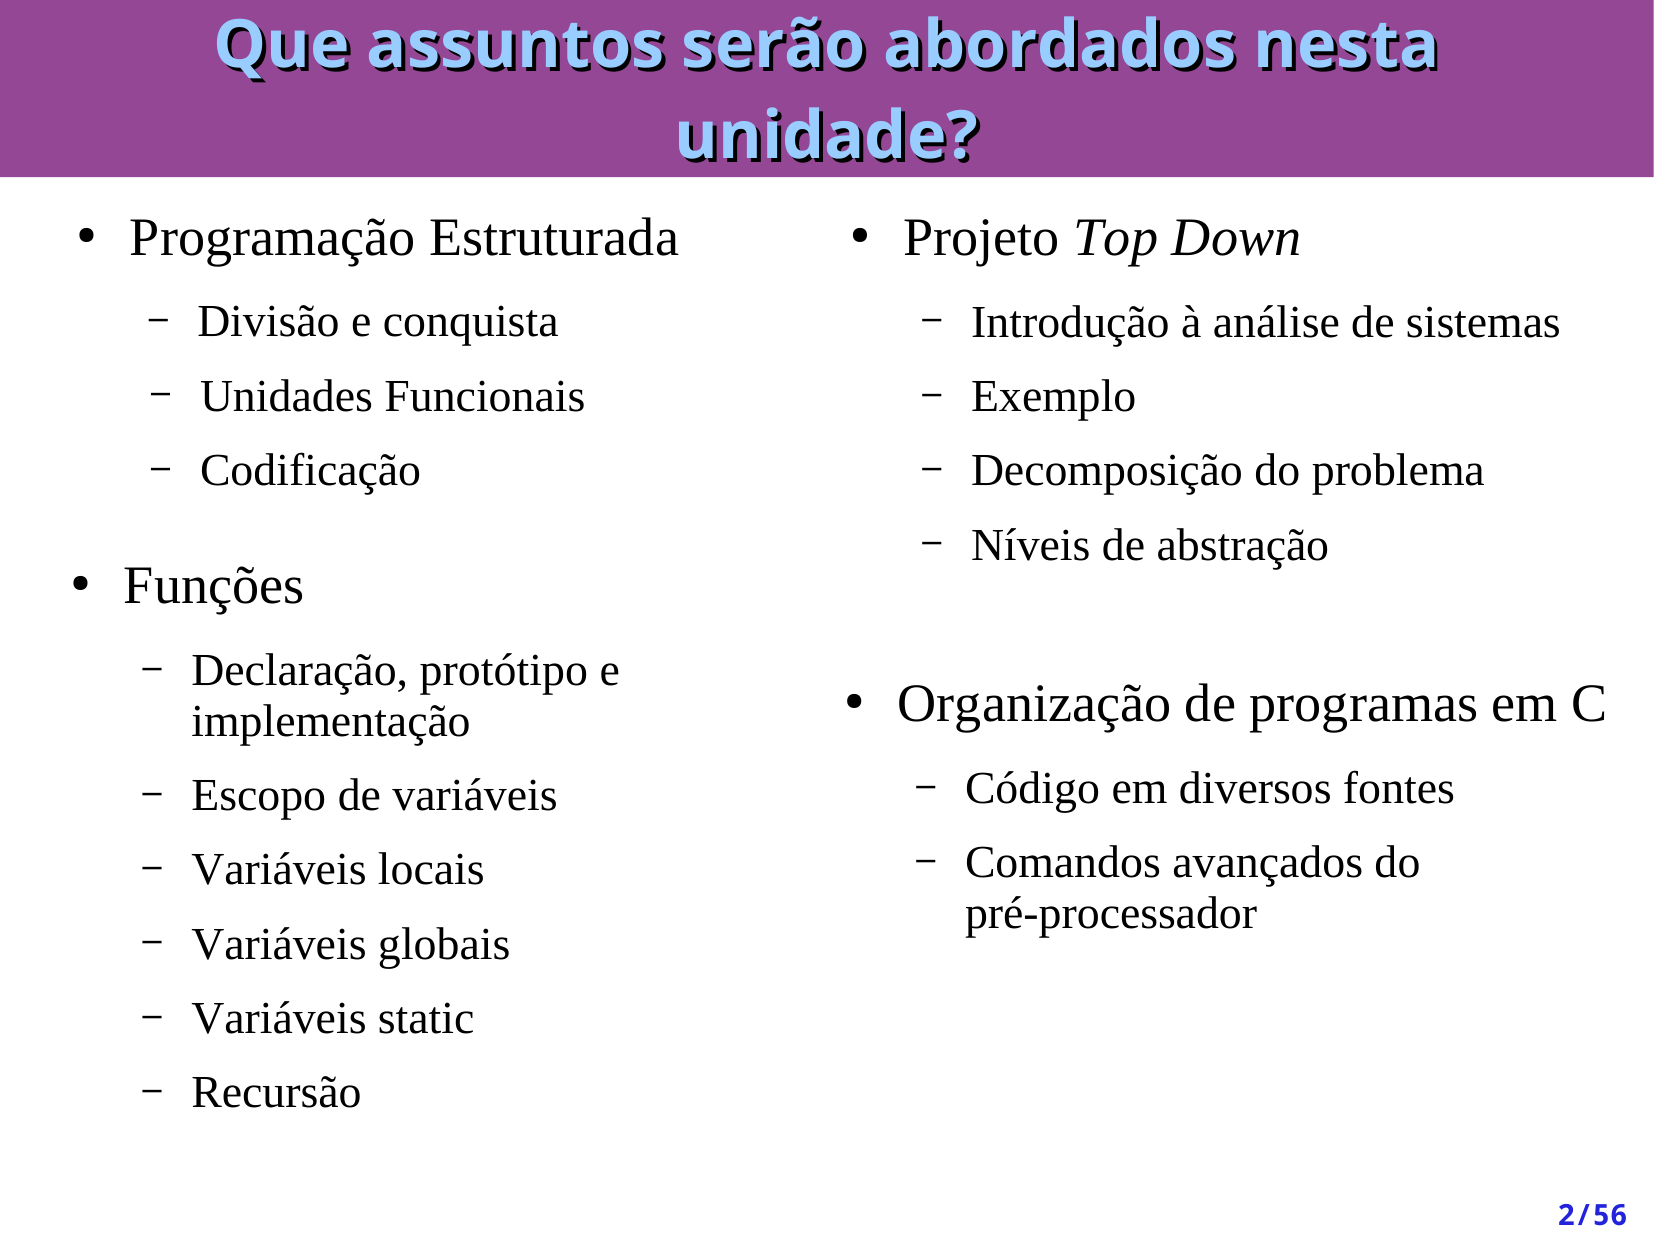

# Que assuntos serão abordados nesta unidade?
Programação Estruturada
Divisão e conquista
Unidades Funcionais
Codificação
Projeto Top Down
Introdução à análise de sistemas
Exemplo
Decomposição do problema
Níveis de abstração
Funções
Declaração, protótipo e implementação
Escopo de variáveis
Variáveis locais
Variáveis globais
Variáveis static
Recursão
Organização de programas em C
Código em diversos fontes
Comandos avançados do
pré-processador
2